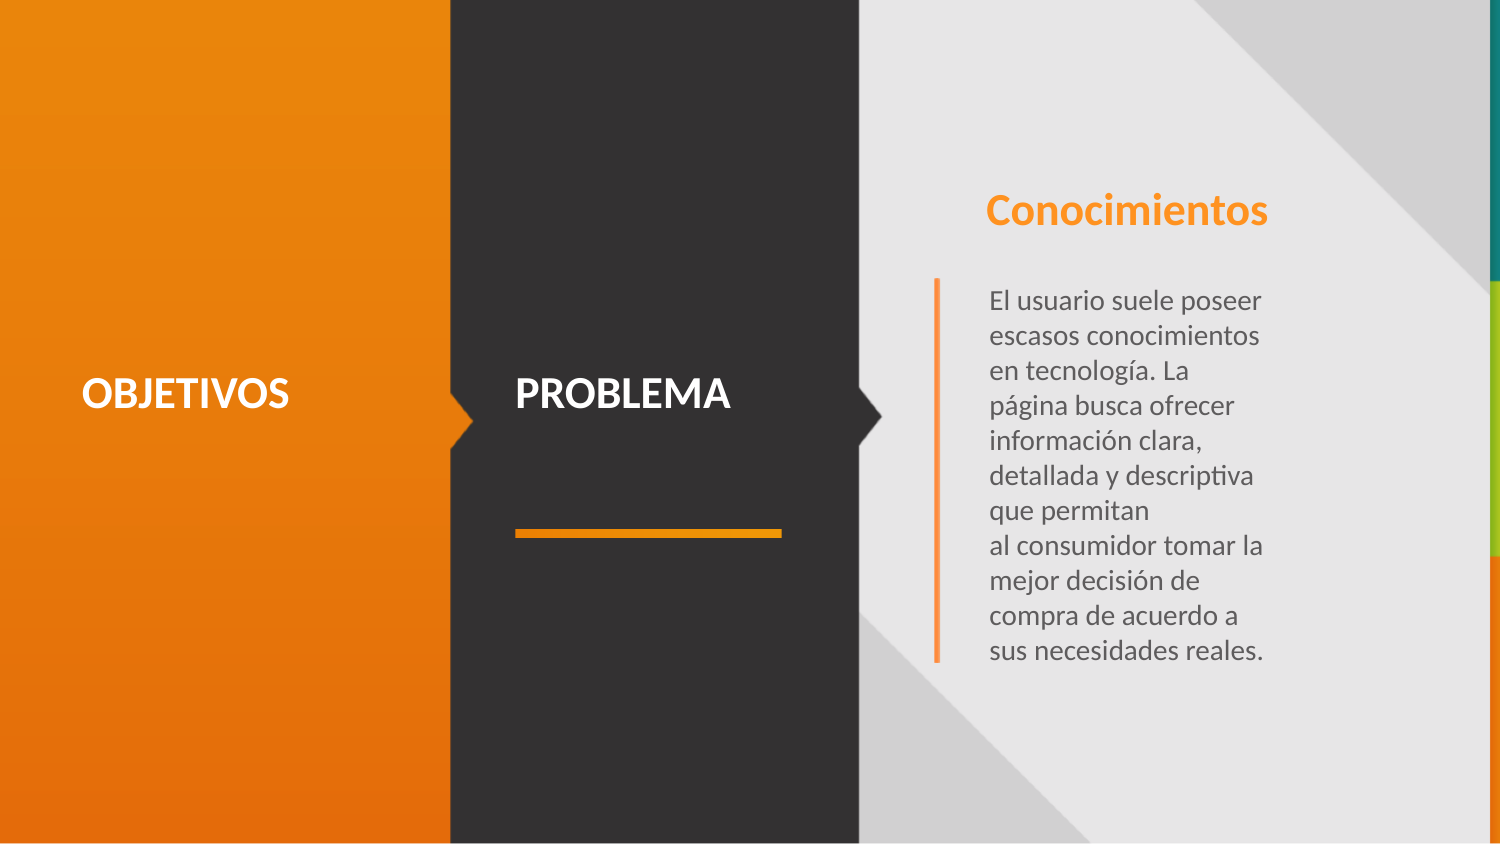

Conocimientos
El usuario suele poseer escasos conocimientos en tecnología. La página busca ofrecer información clara, detallada y descriptiva que permitan
al consumidor tomar la mejor decisión de compra de acuerdo a sus necesidades reales.
OBJETIVOS
PROBLEMA